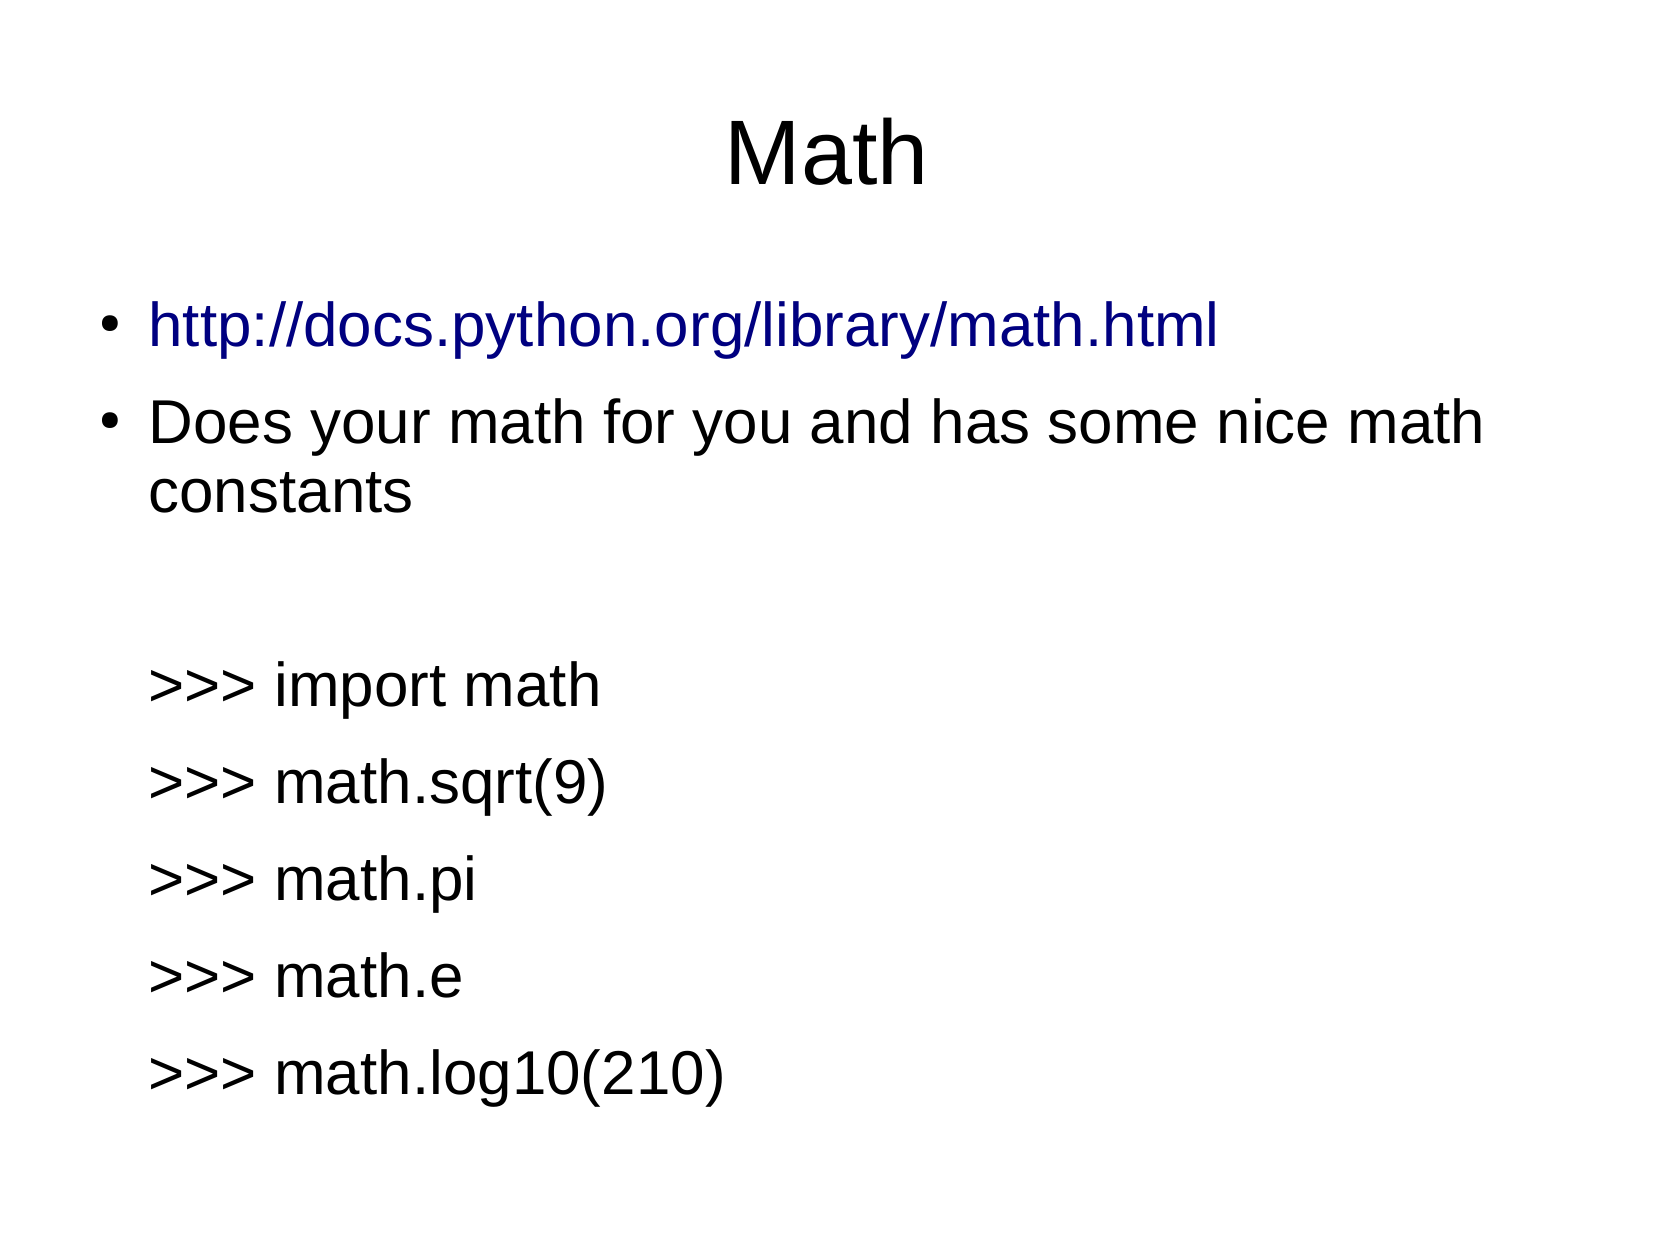

# Math
http://docs.python.org/library/math.html
Does your math for you and has some nice math constants
>>> import math
>>> math.sqrt(9)
>>> math.pi
>>> math.e
>>> math.log10(210)